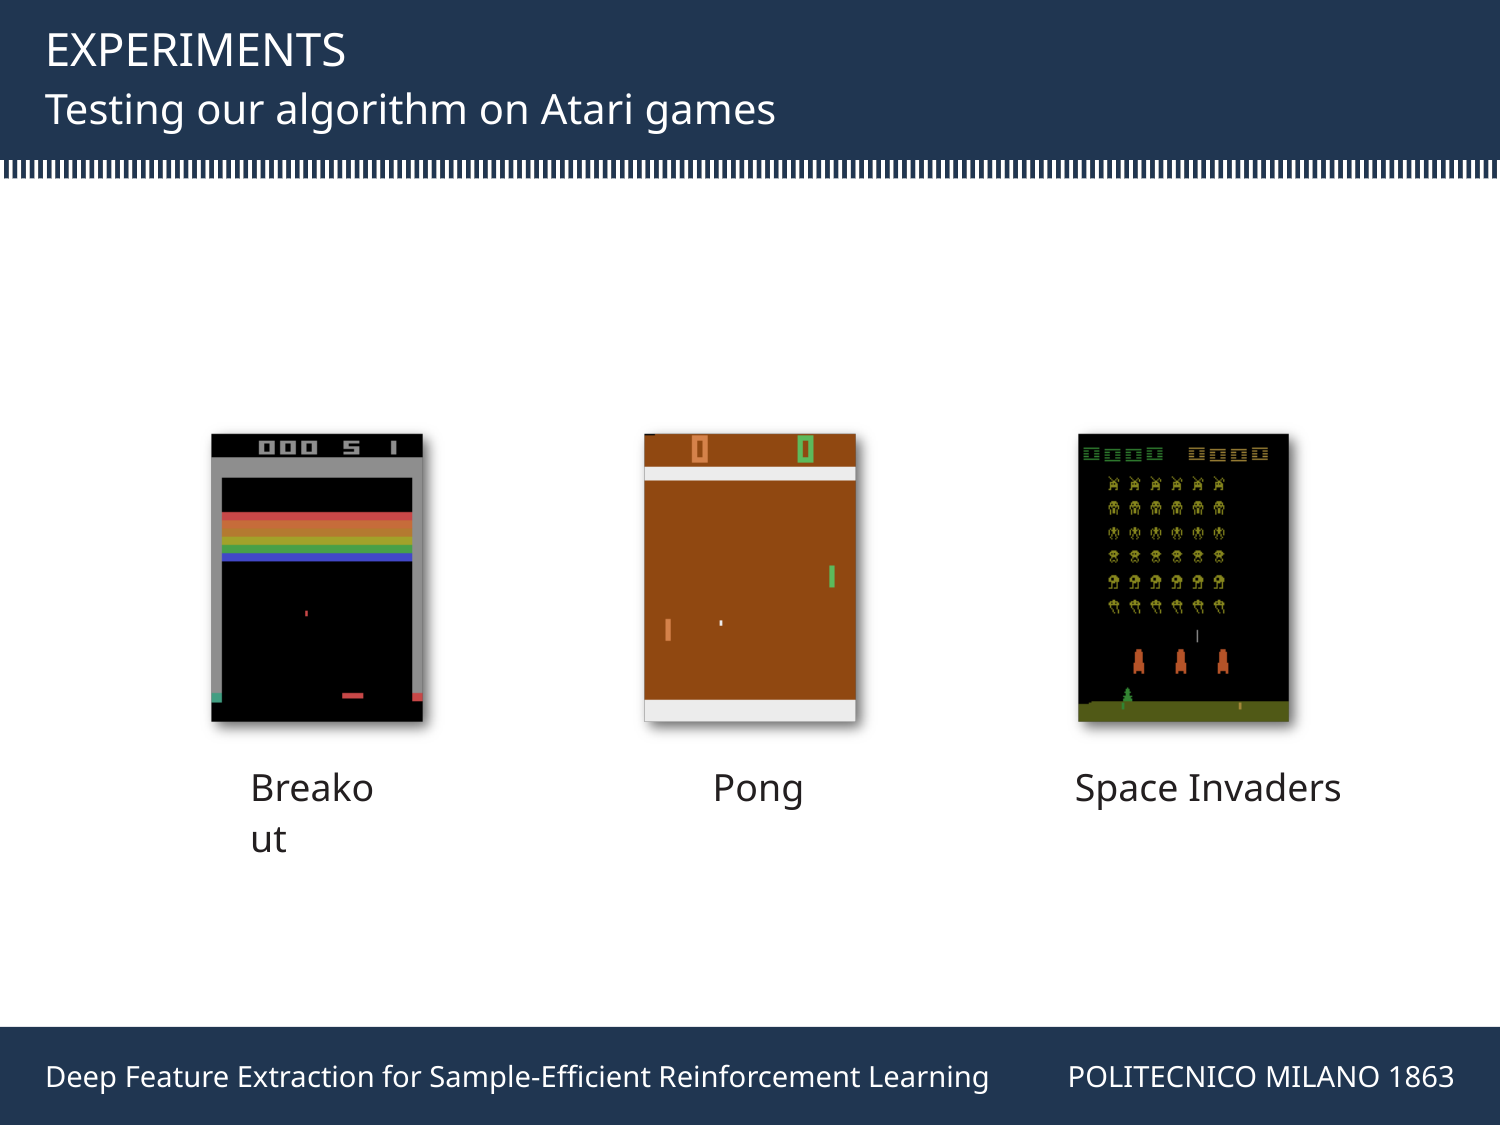

EXPERIMENTS
Testing our algorithm on Atari games
Breakout
Pong
Space Invaders
Deep Feature Extraction for Sample-Efficient Reinforcement Learning
POLITECNICO MILANO 1863